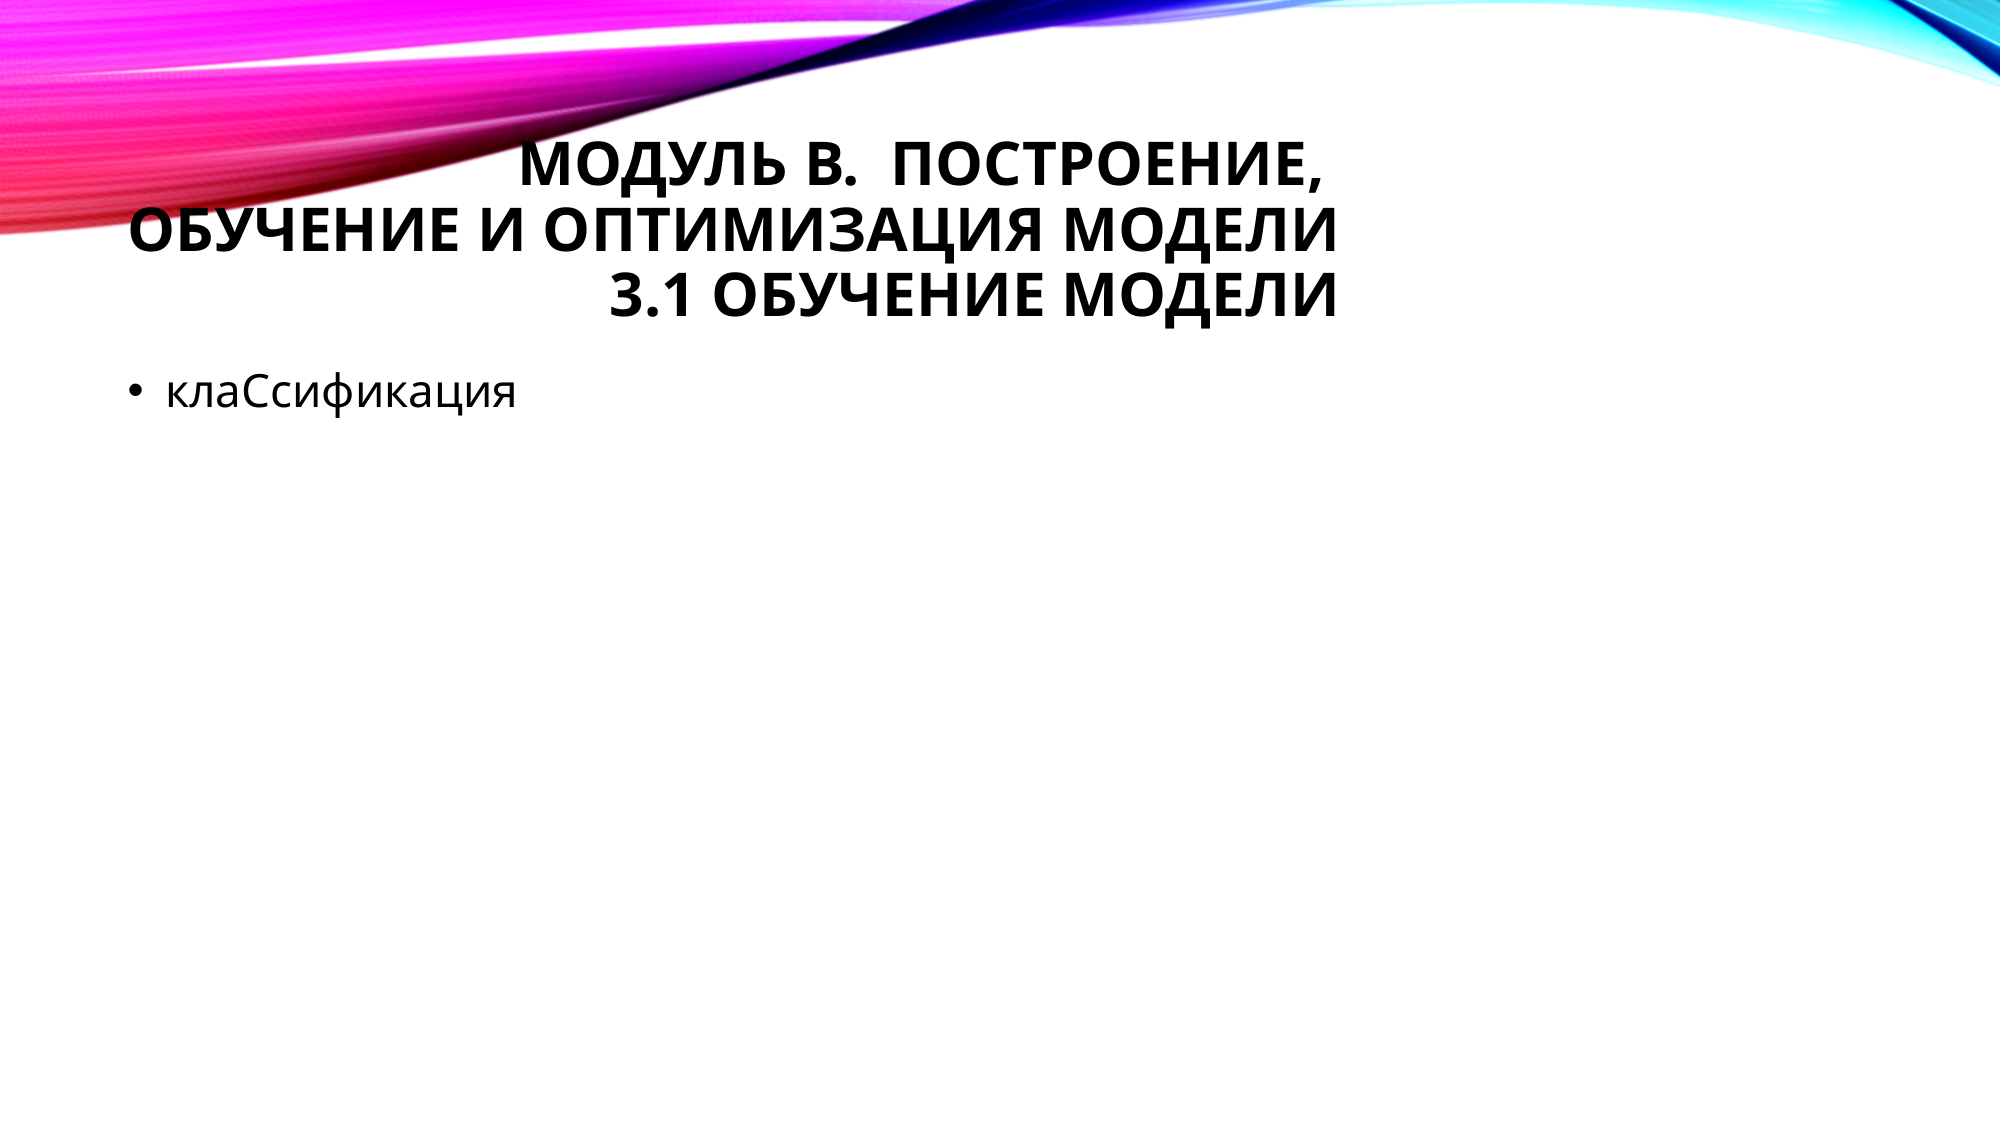

# Модуль В. Построение, обучение и оптимизация модели 3.1 Обучение модели
клаСсификация